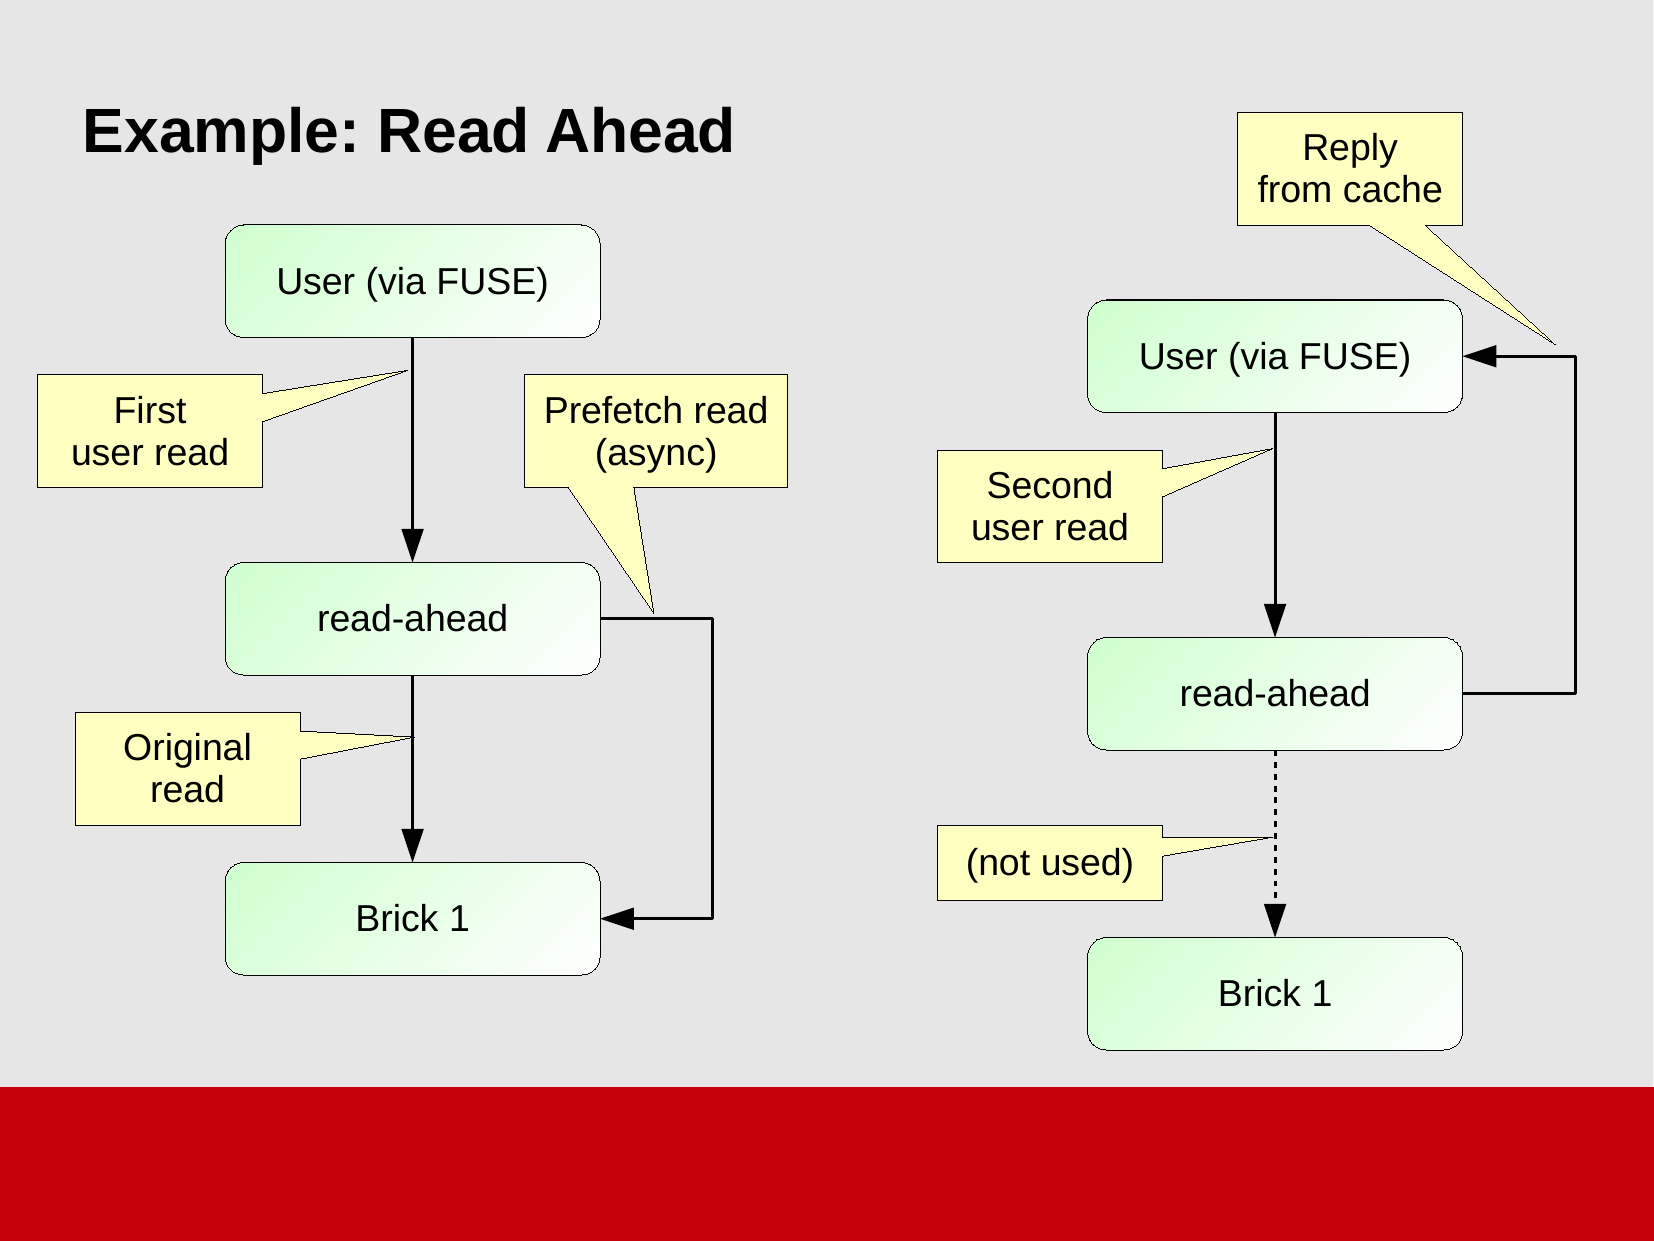

# Example: Read Ahead
Reply
from cache
User (via FUSE)
User (via FUSE)
First
user read
Prefetch read
(async)
Second
user read
read-ahead
read-ahead
Original
read
(not used)
Brick 1
Brick 1